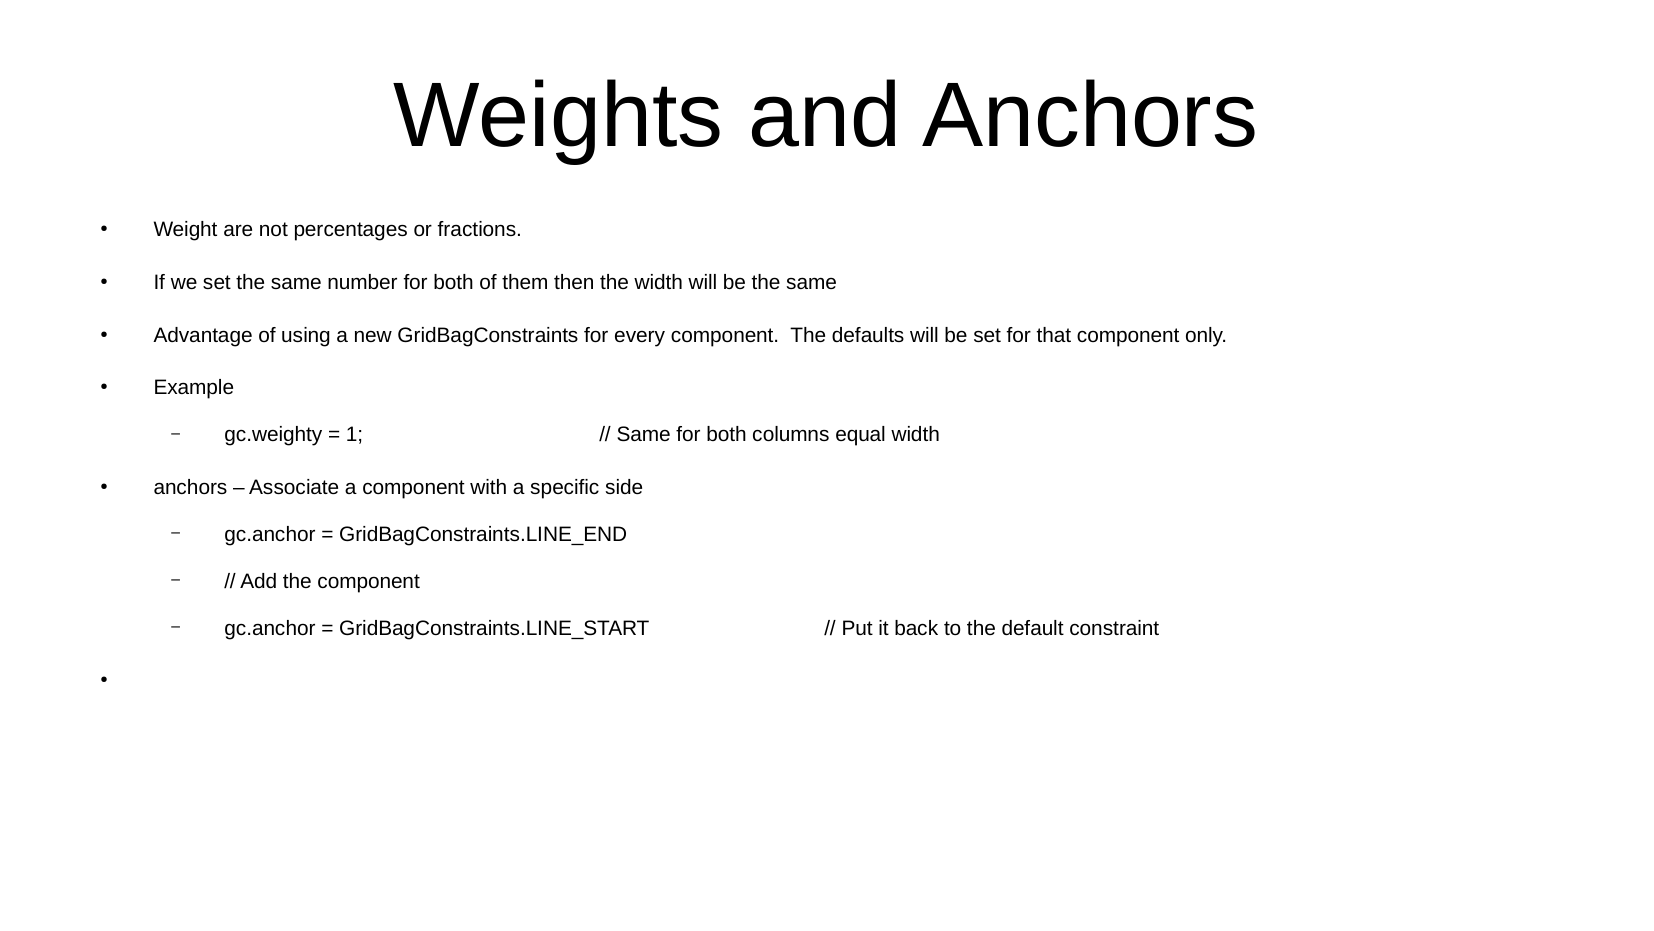

# Weights and Anchors
Weight are not percentages or fractions.
If we set the same number for both of them then the width will be the same
Advantage of using a new GridBagConstraints for every component. The defaults will be set for that component only.
Example
gc.weighty = 1;				// Same for both columns equal width
anchors – Associate a component with a specific side
gc.anchor = GridBagConstraints.LINE_END
// Add the component
gc.anchor = GridBagConstraints.LINE_START			// Put it back to the default constraint